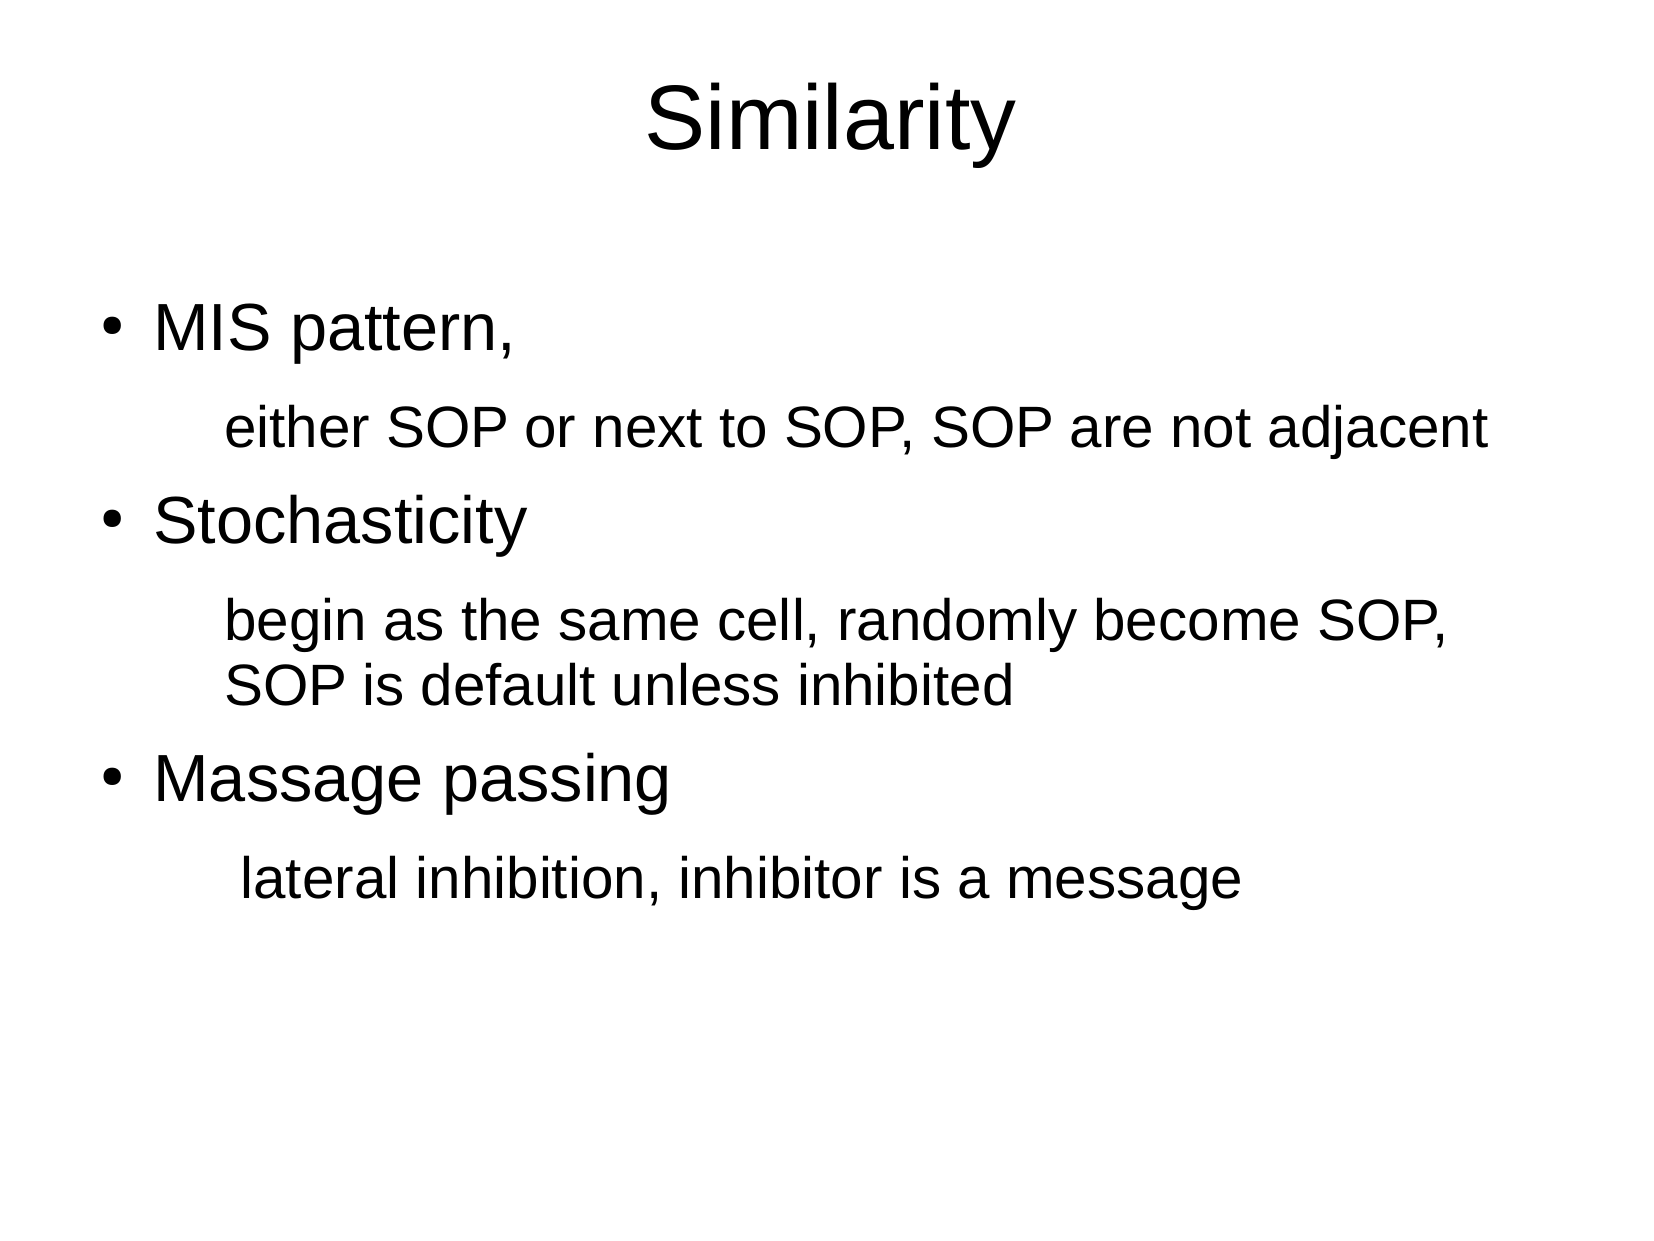

# Similarity
MIS pattern,
either SOP or next to SOP, SOP are not adjacent
Stochasticity
begin as the same cell, randomly become SOP, SOP is default unless inhibited
Massage passing
 lateral inhibition, inhibitor is a message